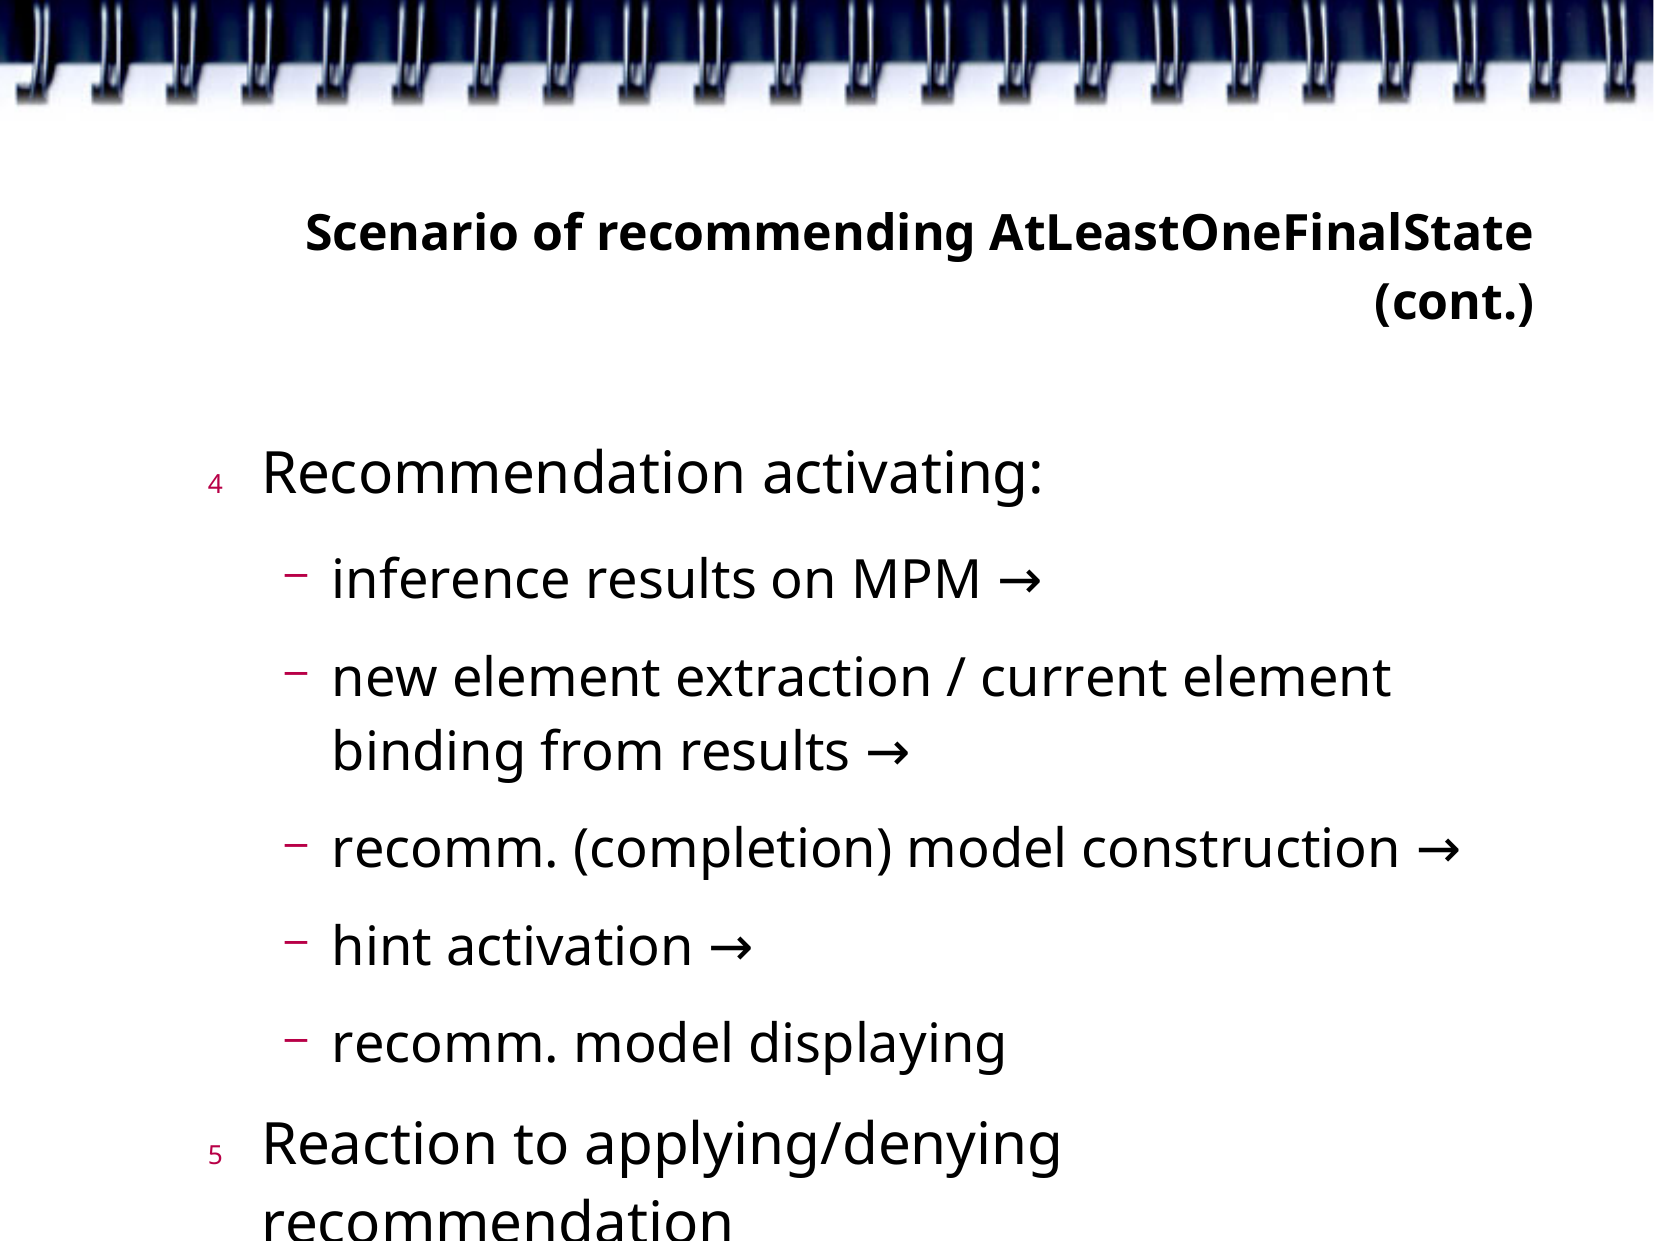

# Scenario of recommending AtLeastOneFinalState (cont.)
Recommendation activating:
inference results on MPM →
new element extraction / current element binding from results →
recomm. (completion) model construction →
hint activation →
recomm. model displaying
Reaction to applying/denying recommendation